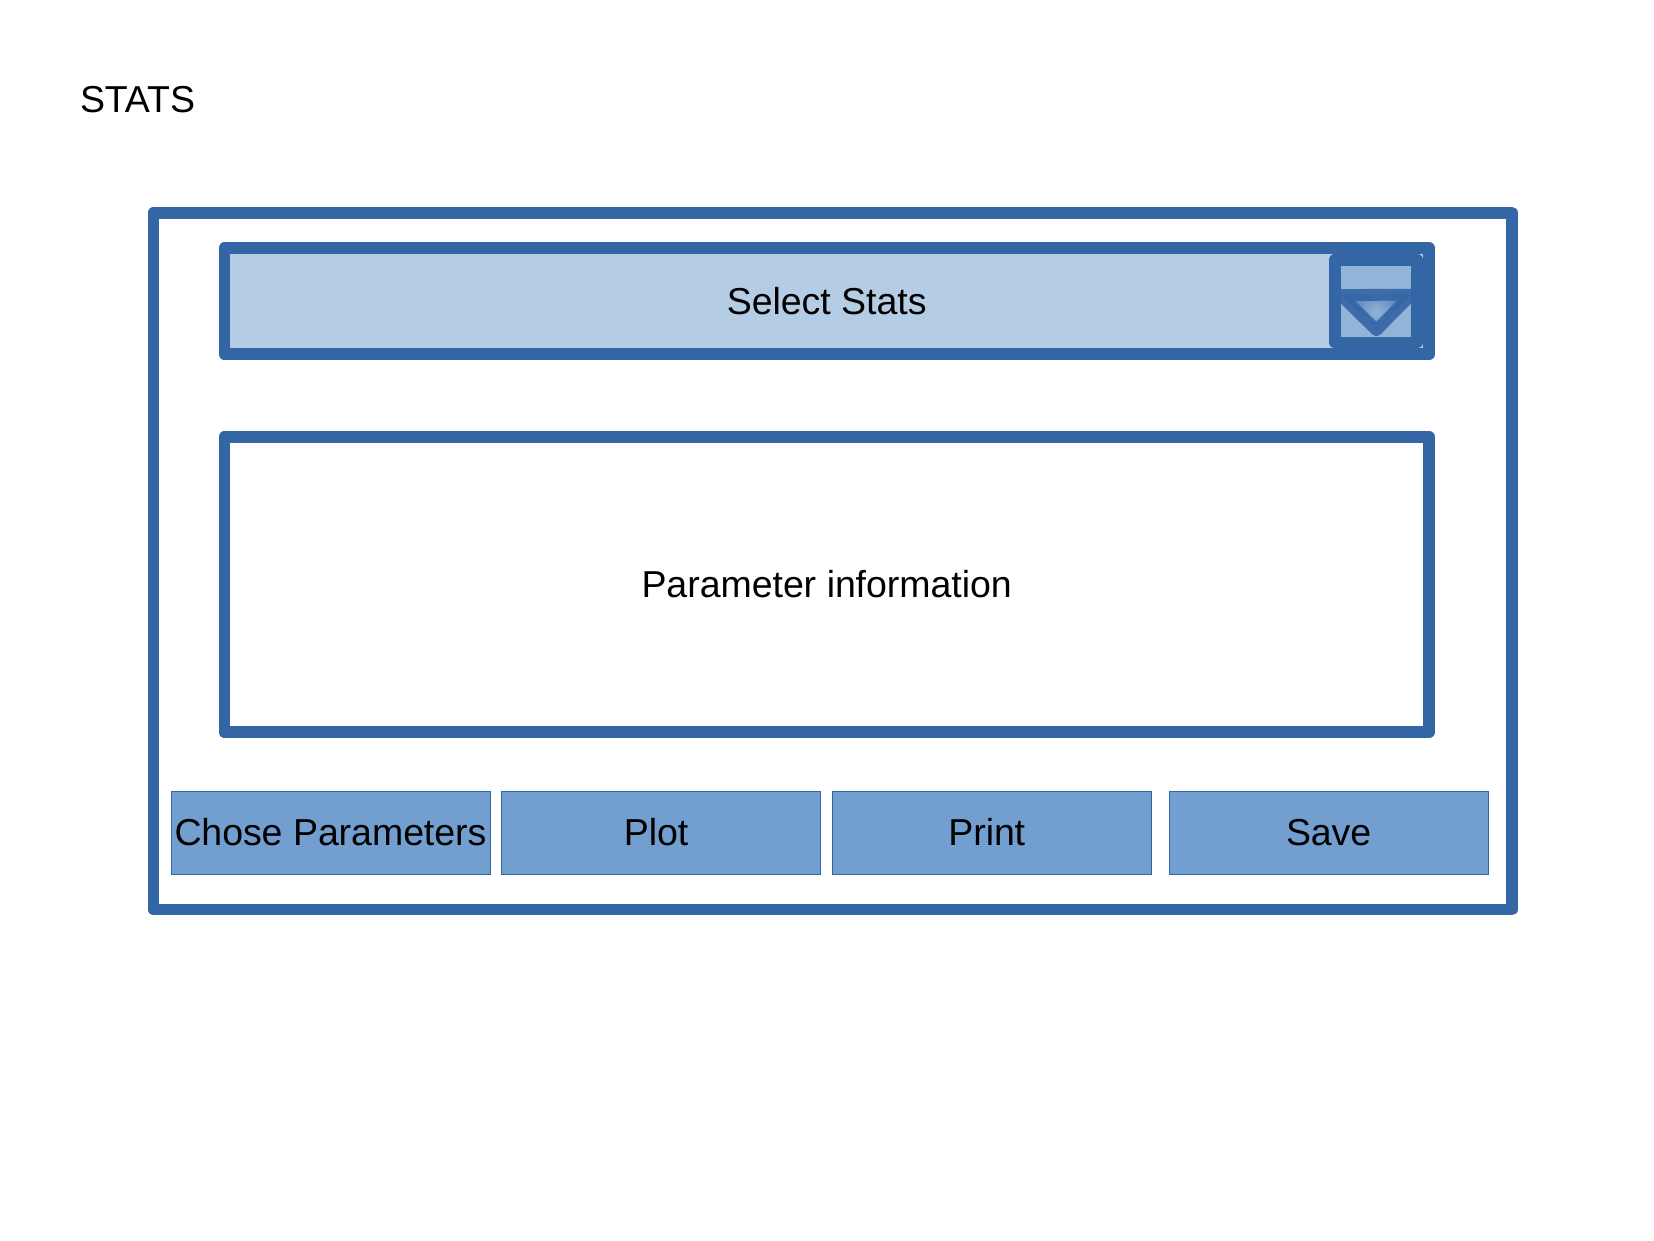

STATS
Select Stats
Parameter information
Chose Parameters
Plot
Print
Save